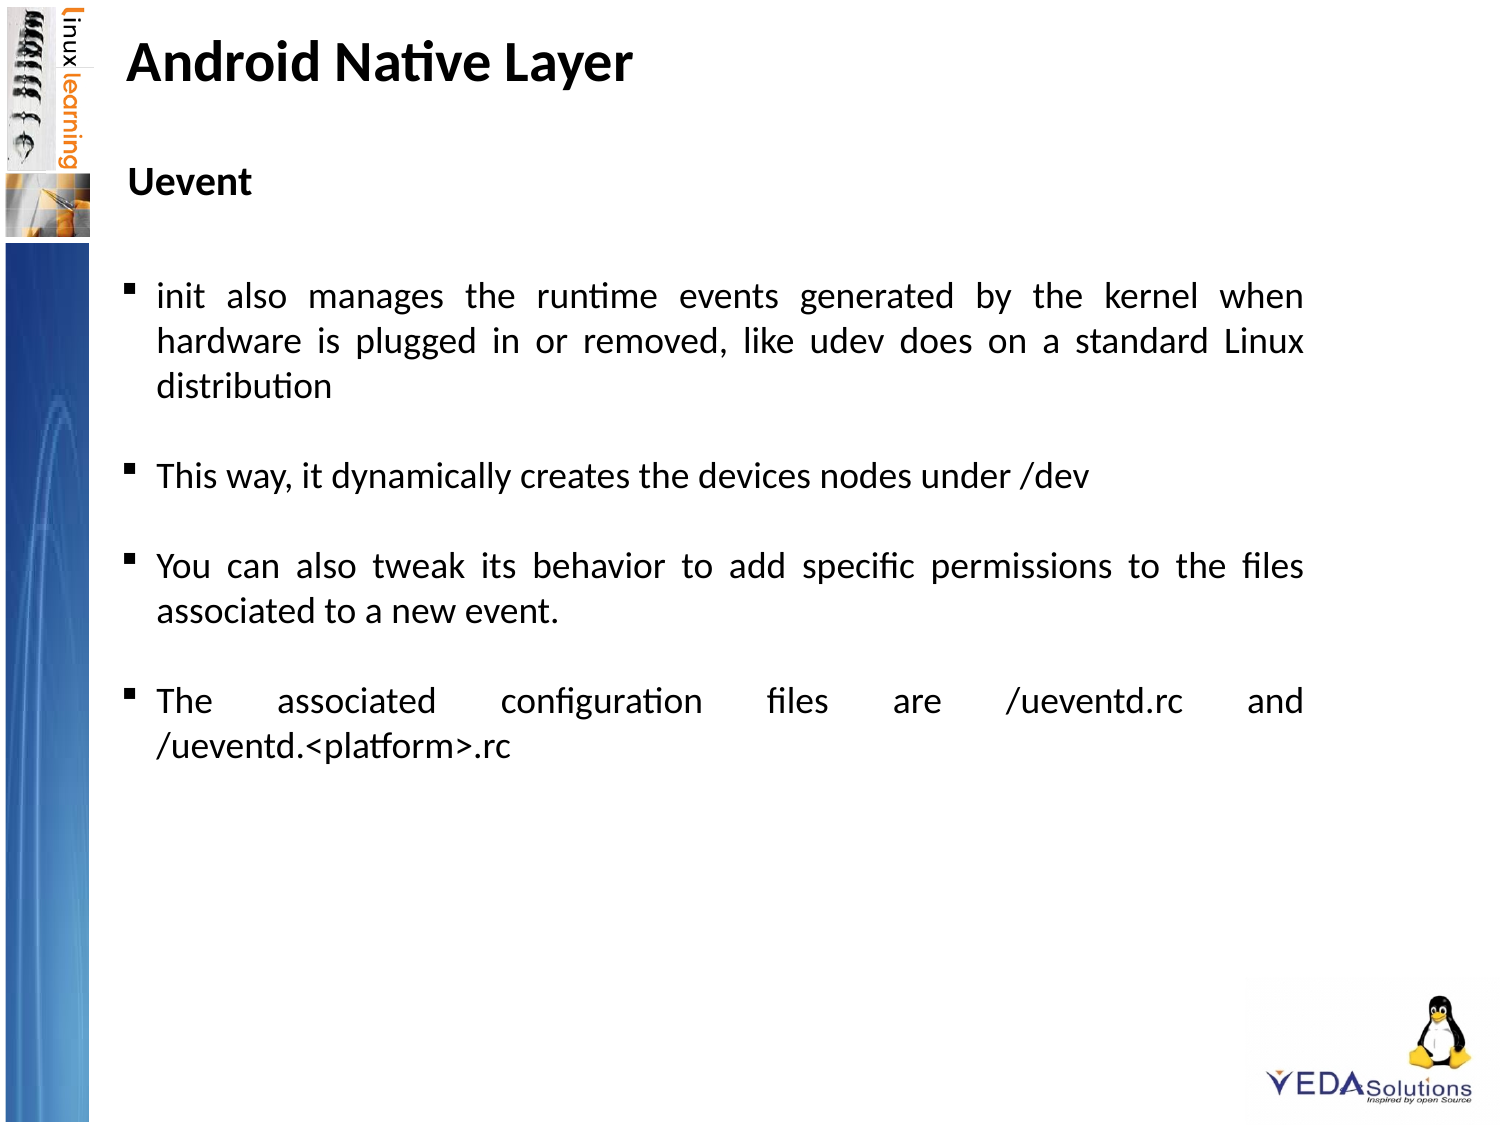

Android Native Layer
Uevent
init also manages the runtime events generated by the kernel when hardware is plugged in or removed, like udev does on a standard Linux distribution
This way, it dynamically creates the devices nodes under /dev
You can also tweak its behavior to add specific permissions to the files associated to a new event.
The associated configuration files are /ueventd.rc and /ueventd.<platform>.rc